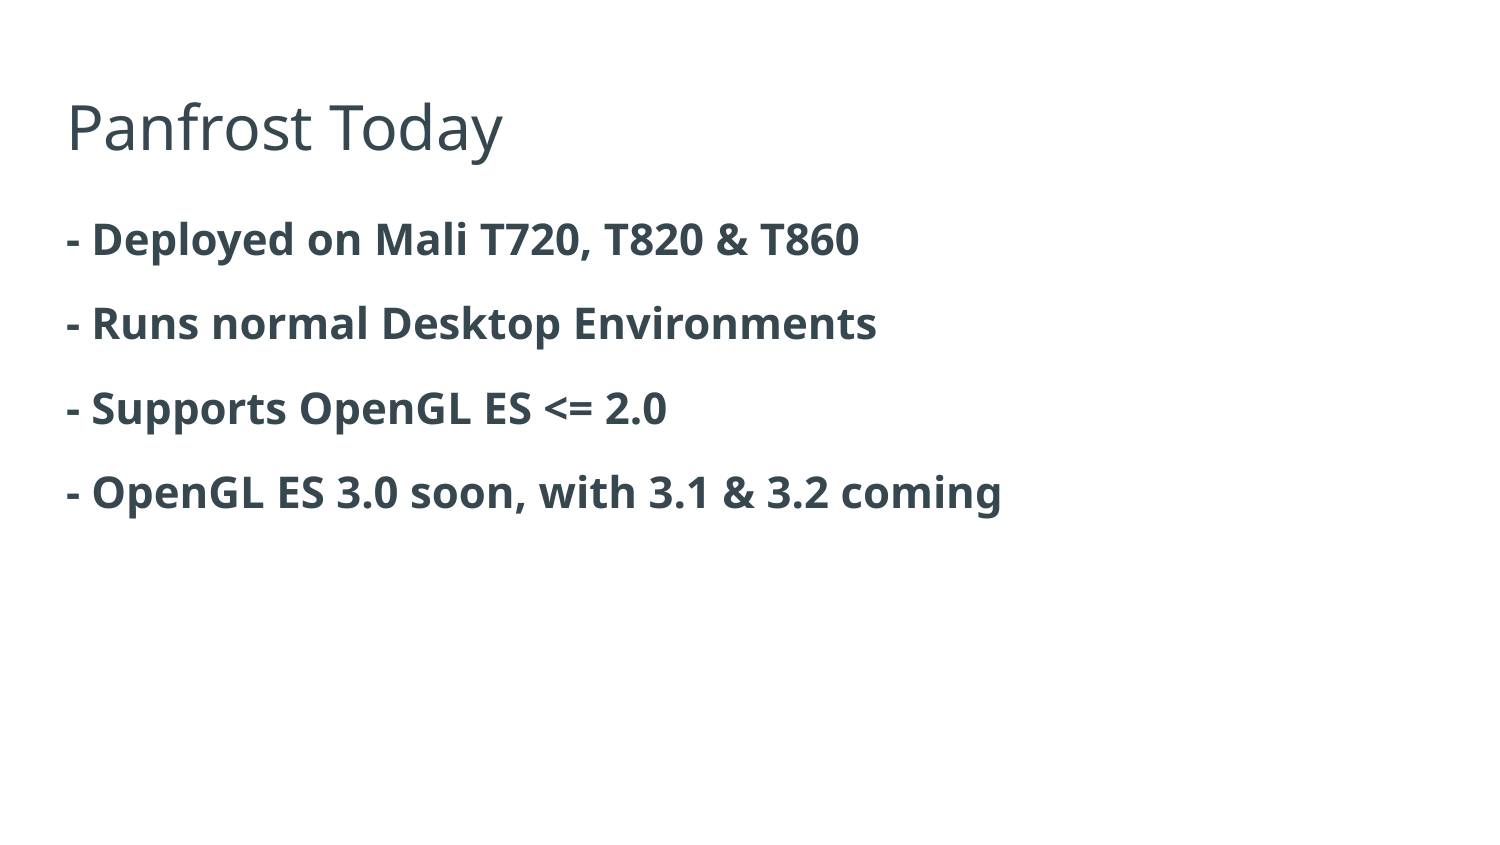

# Panfrost Today
- Deployed on Mali T720, T820 & T860
- Runs normal Desktop Environments
- Supports OpenGL ES <= 2.0
- OpenGL ES 3.0 soon, with 3.1 & 3.2 coming